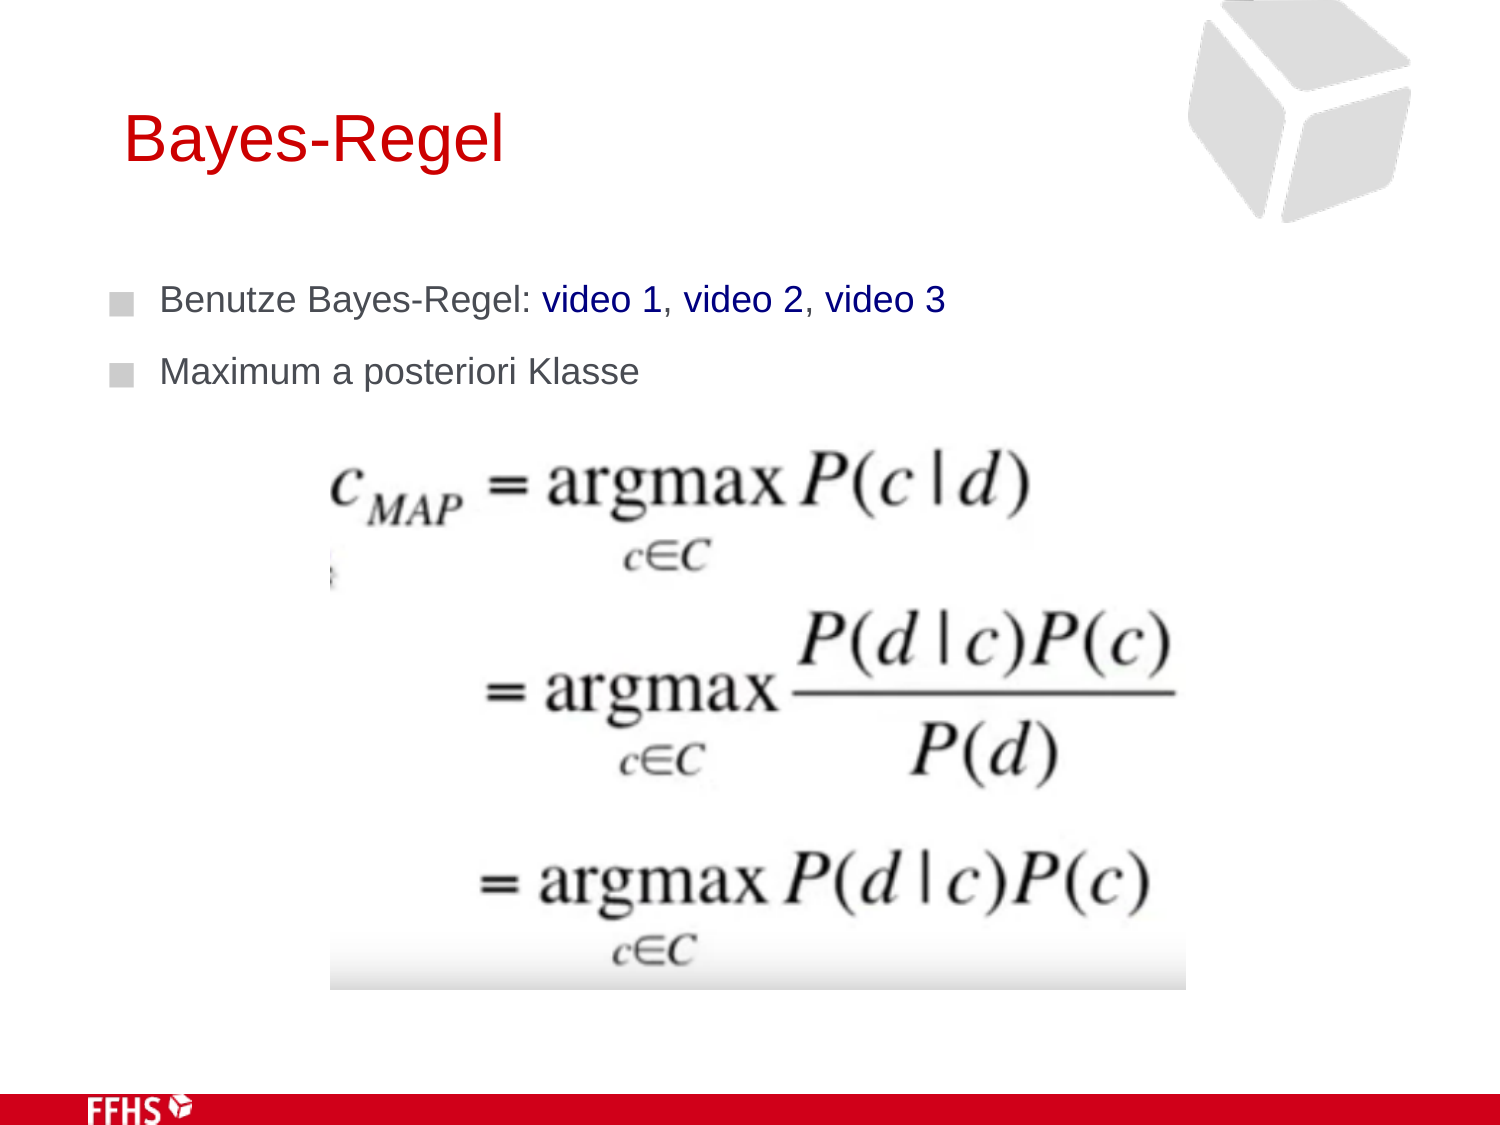

# Bayes-Regel
Benutze Bayes-Regel: video 1, video 2, video 3
Maximum a posteriori Klasse